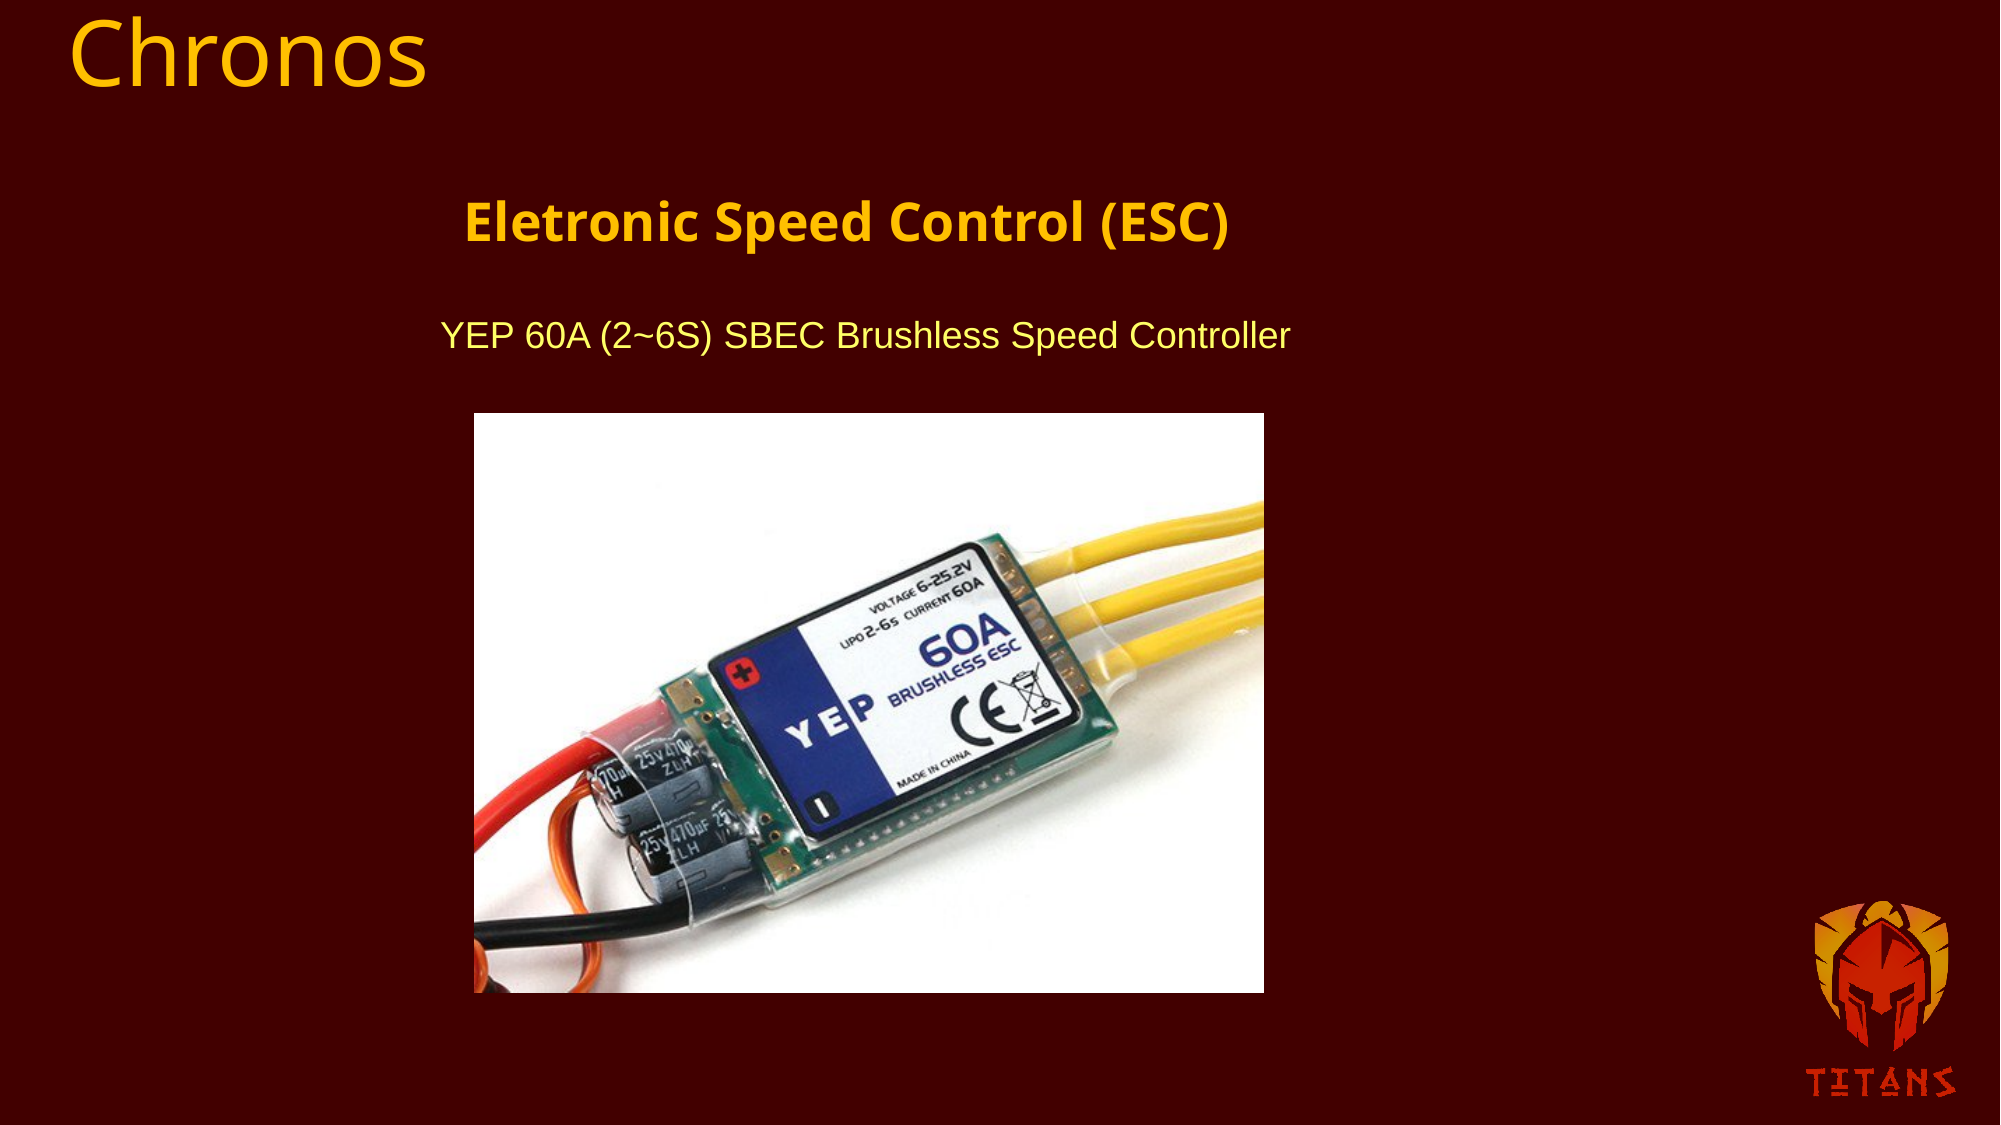

# Chronos
Eletronic Speed Control (ESC)
YEP 60A (2~6S) SBEC Brushless Speed Controller